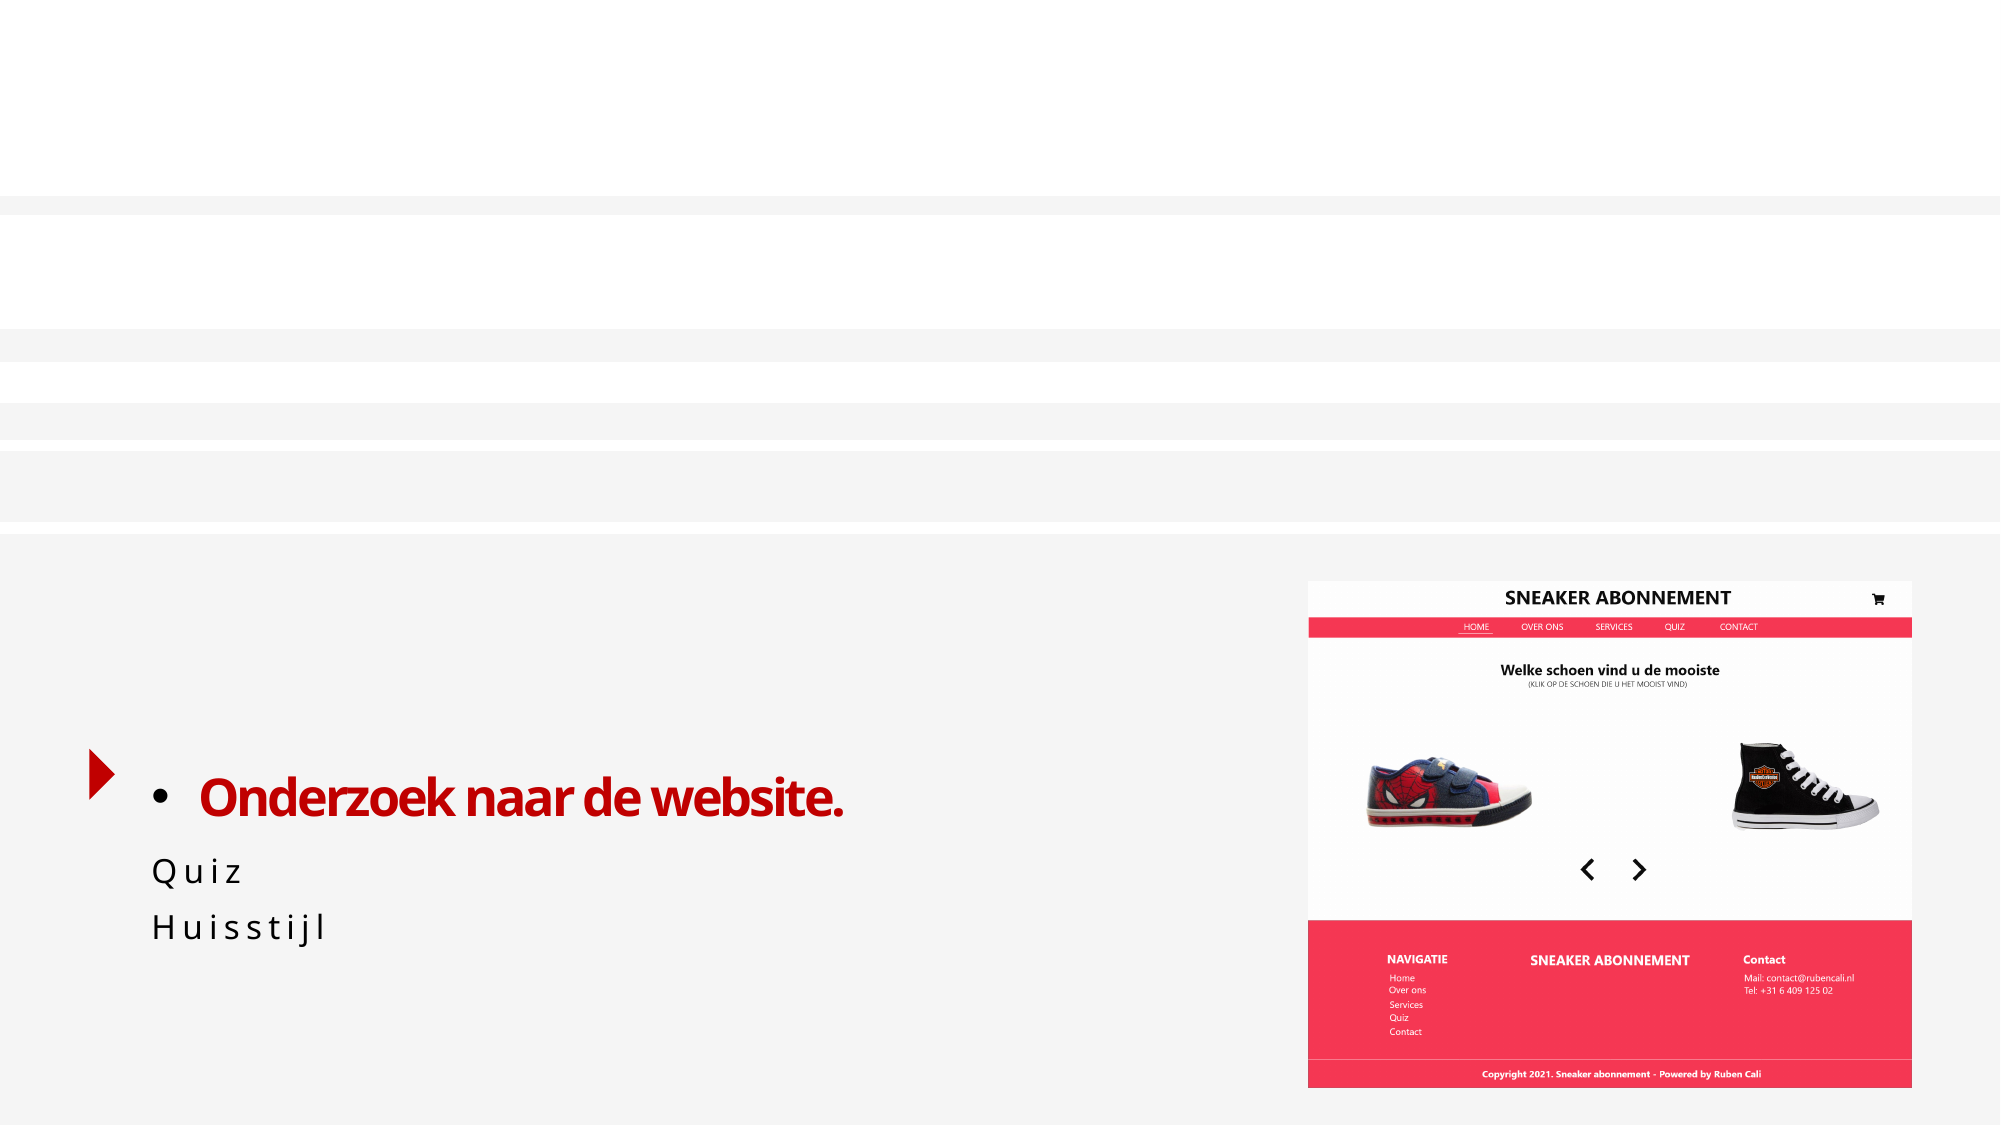

# Onderzoek naar de website.
Quiz
Huisstijl